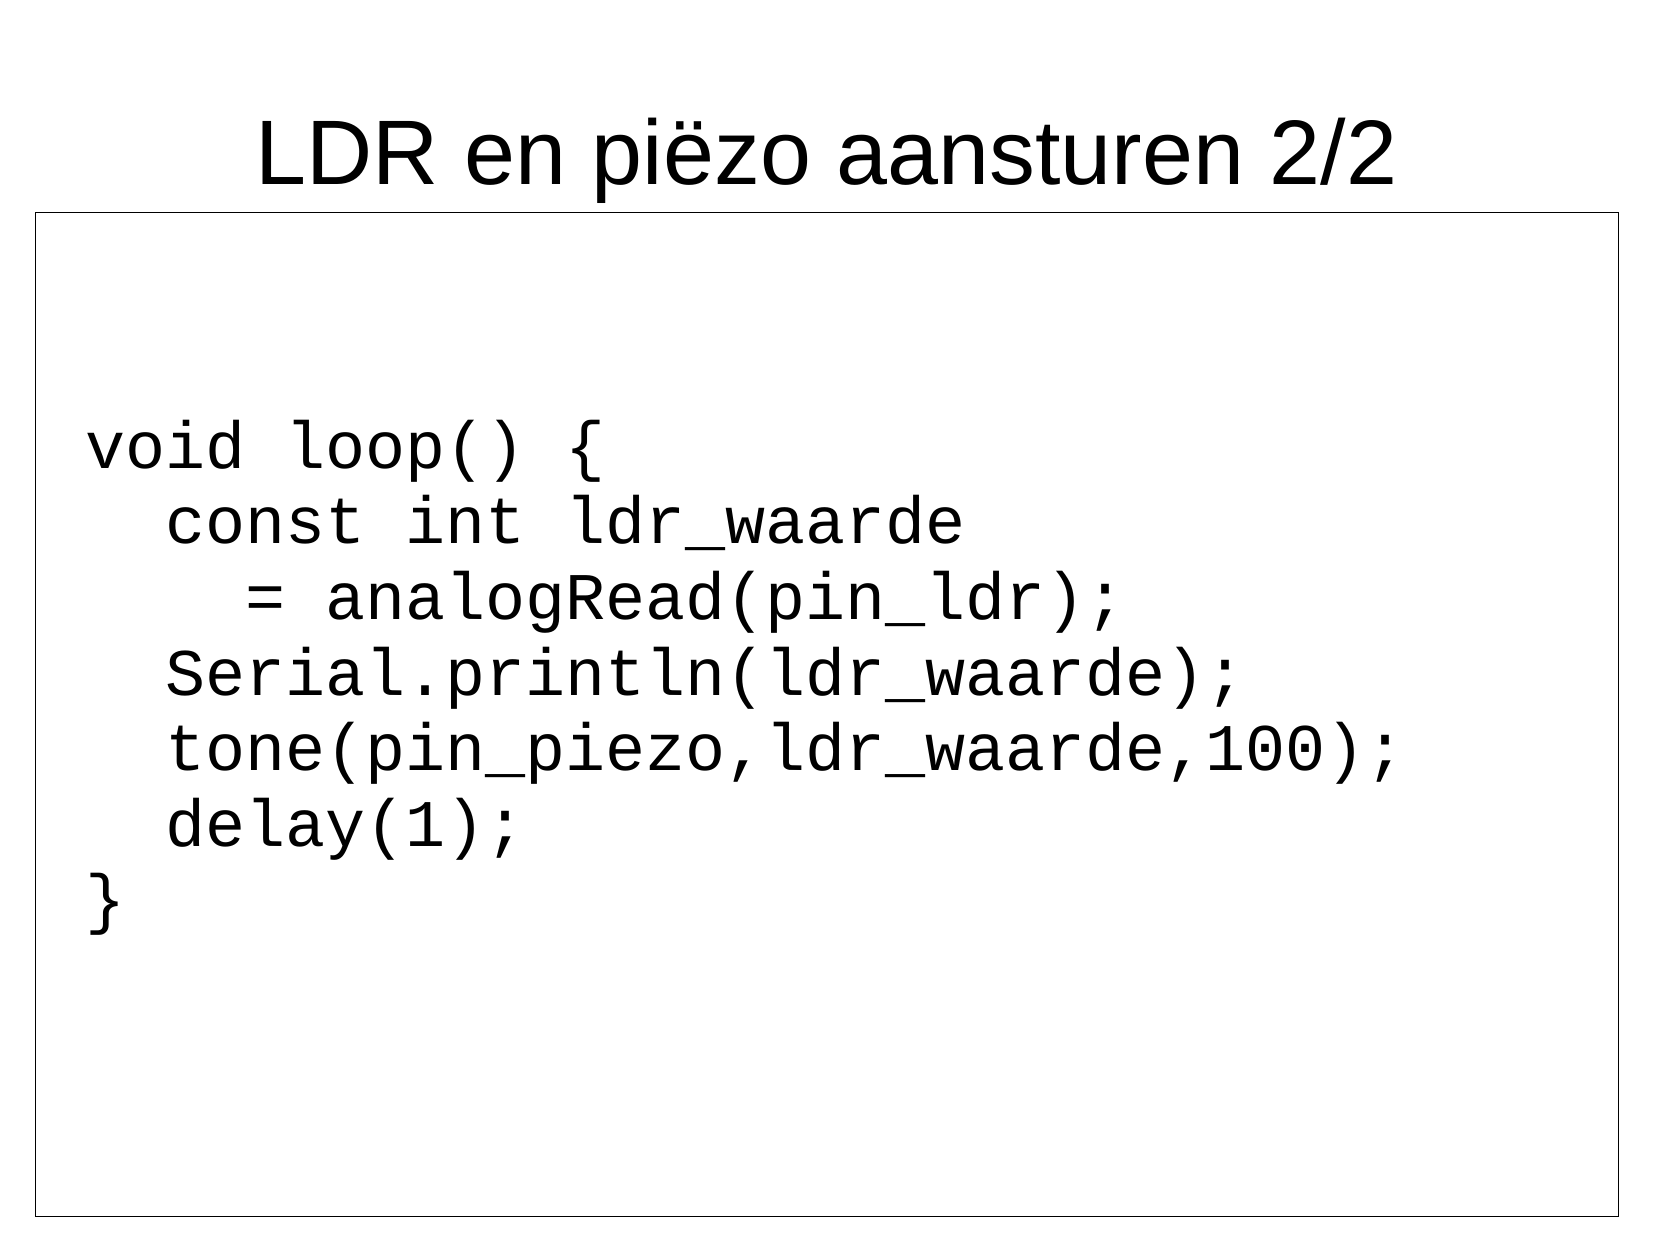

# LDR en piëzo aansturen 2/2
void loop() {
 const int ldr_waarde
 = analogRead(pin_ldr);
 Serial.println(ldr_waarde);
 tone(pin_piezo,ldr_waarde,100);
 delay(1);
}